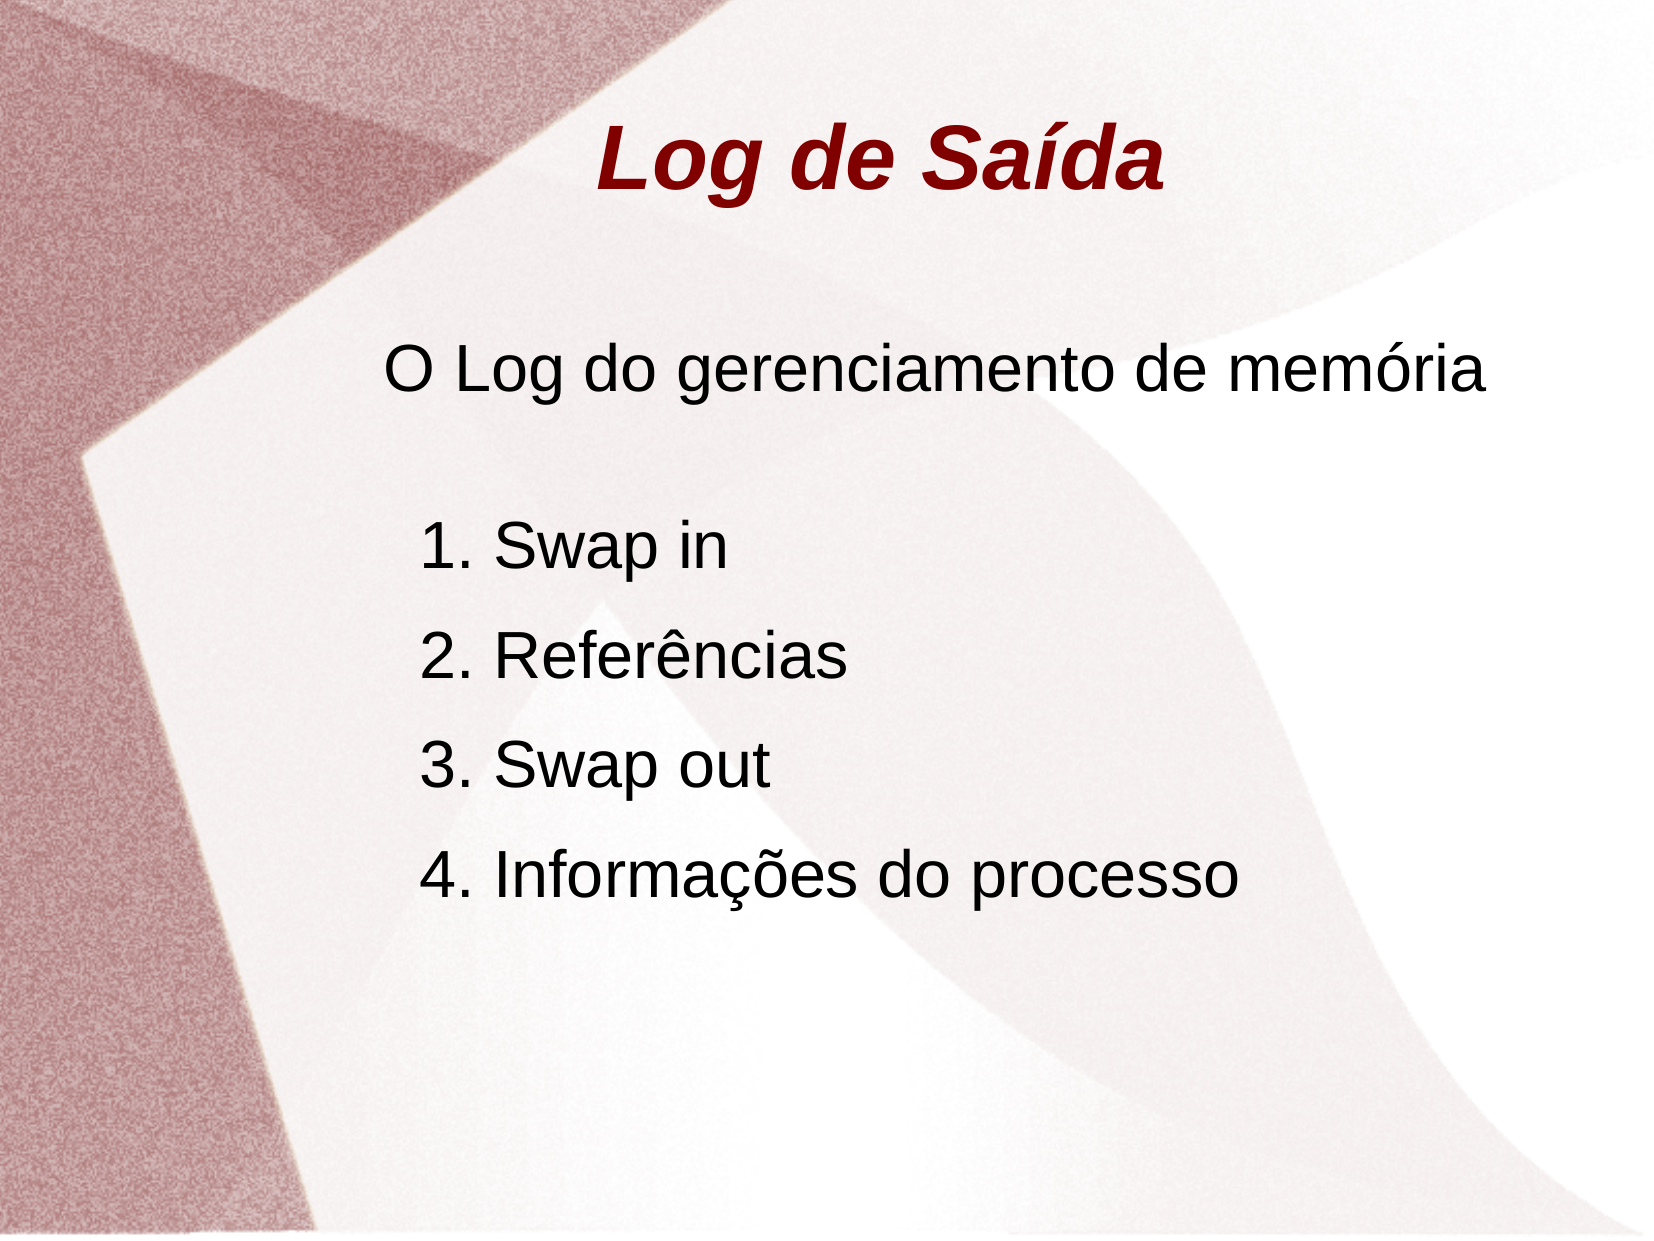

# Log de Saída
O Log do gerenciamento de memória
 Swap in
 Referências
 Swap out
 Informações do processo